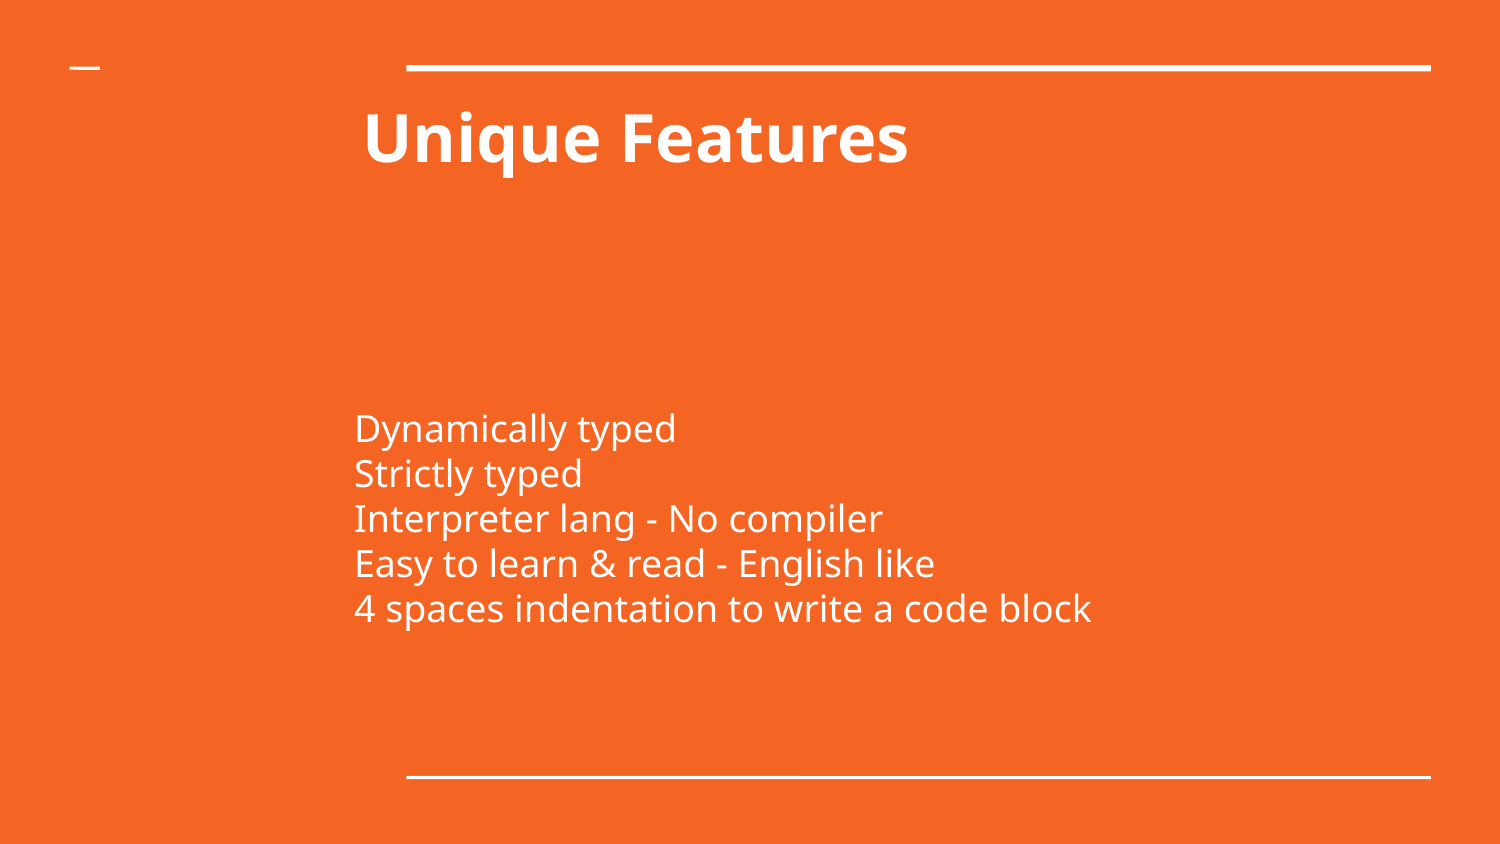

# Unique Features
Dynamically typed
Strictly typed
Interpreter lang - No compiler
Easy to learn & read - English like
4 spaces indentation to write a code block